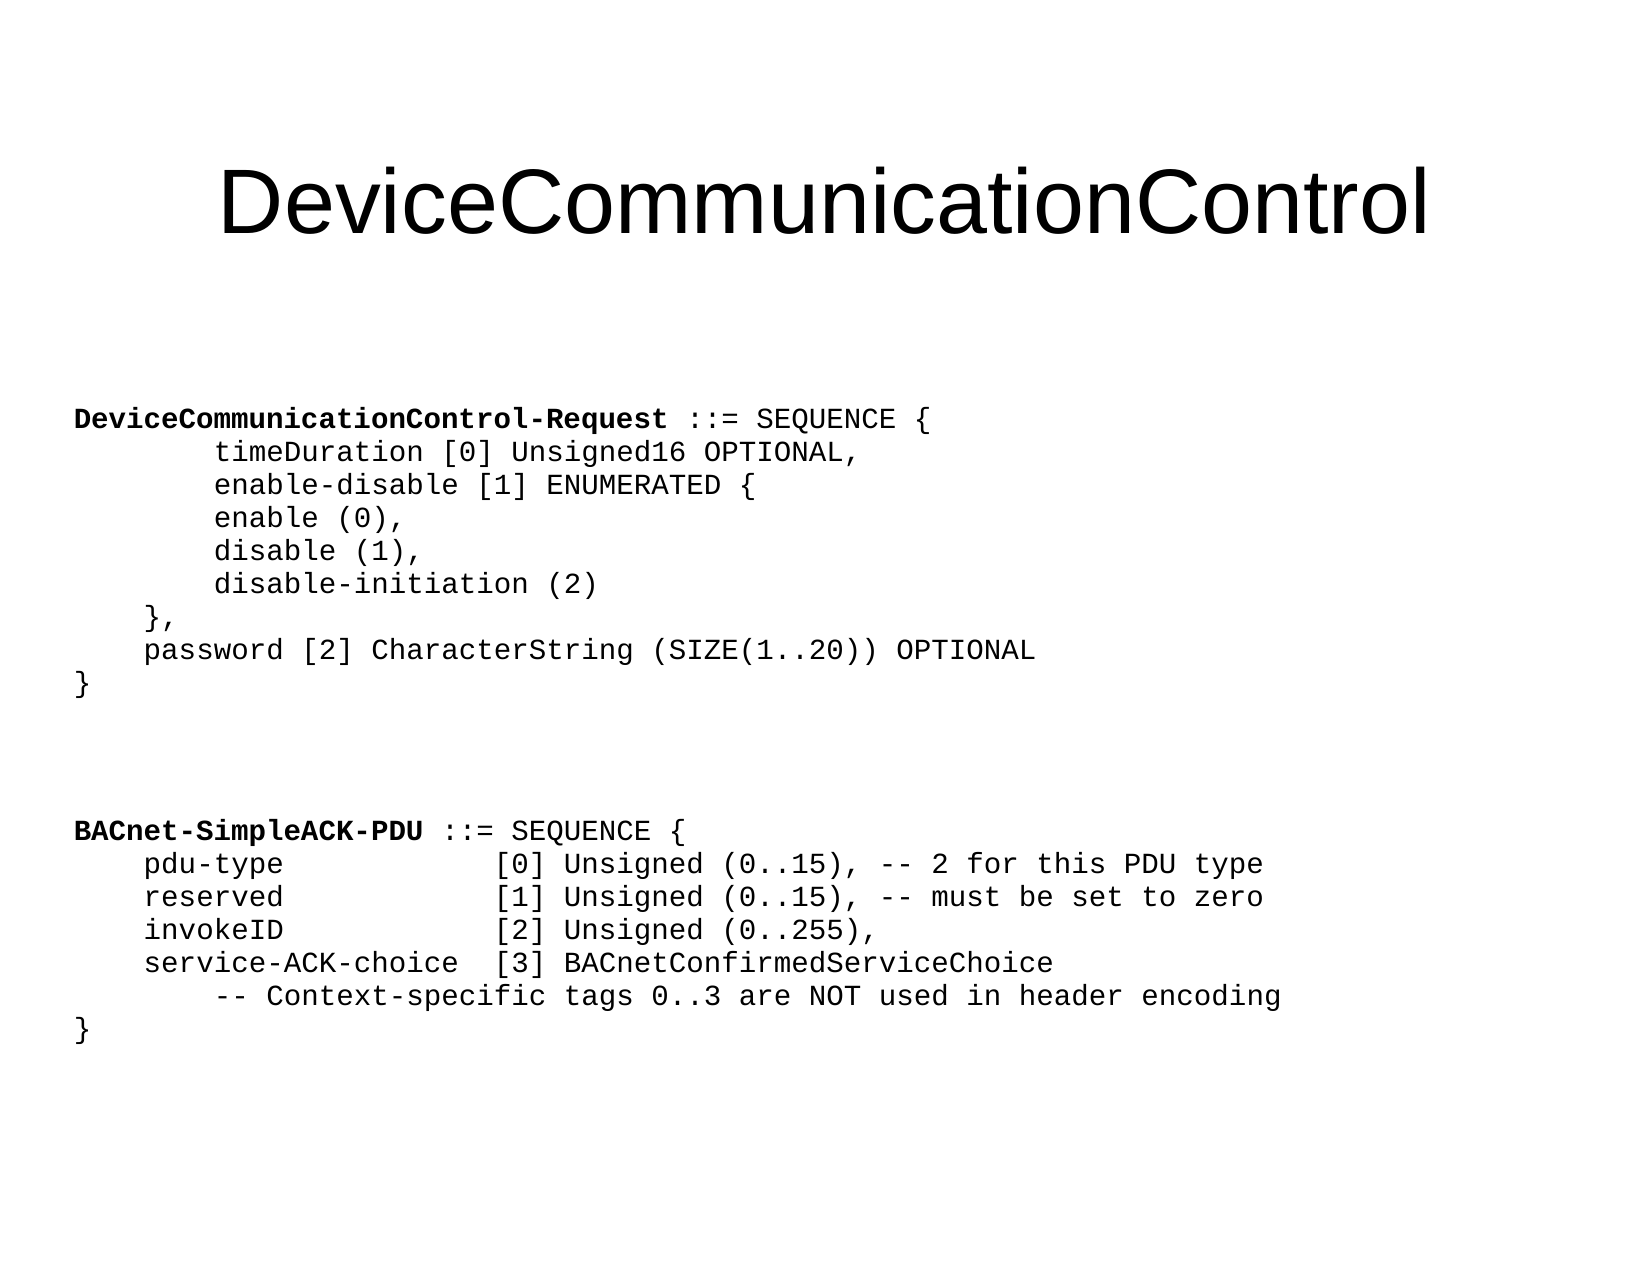

# DeviceCommunicationControl
DeviceCommunicationControl-Request ::= SEQUENCE {
 timeDuration [0] Unsigned16 OPTIONAL,
 enable-disable [1] ENUMERATED {
 enable (0),
 disable (1),
 disable-initiation (2)
 },
 password [2] CharacterString (SIZE(1..20)) OPTIONAL
}
BACnet-SimpleACK-PDU ::= SEQUENCE {
 pdu-type [0] Unsigned (0..15), -- 2 for this PDU type
 reserved [1] Unsigned (0..15), -- must be set to zero
 invokeID [2] Unsigned (0..255),
 service-ACK-choice [3] BACnetConfirmedServiceChoice
 -- Context-specific tags 0..3 are NOT used in header encoding
}